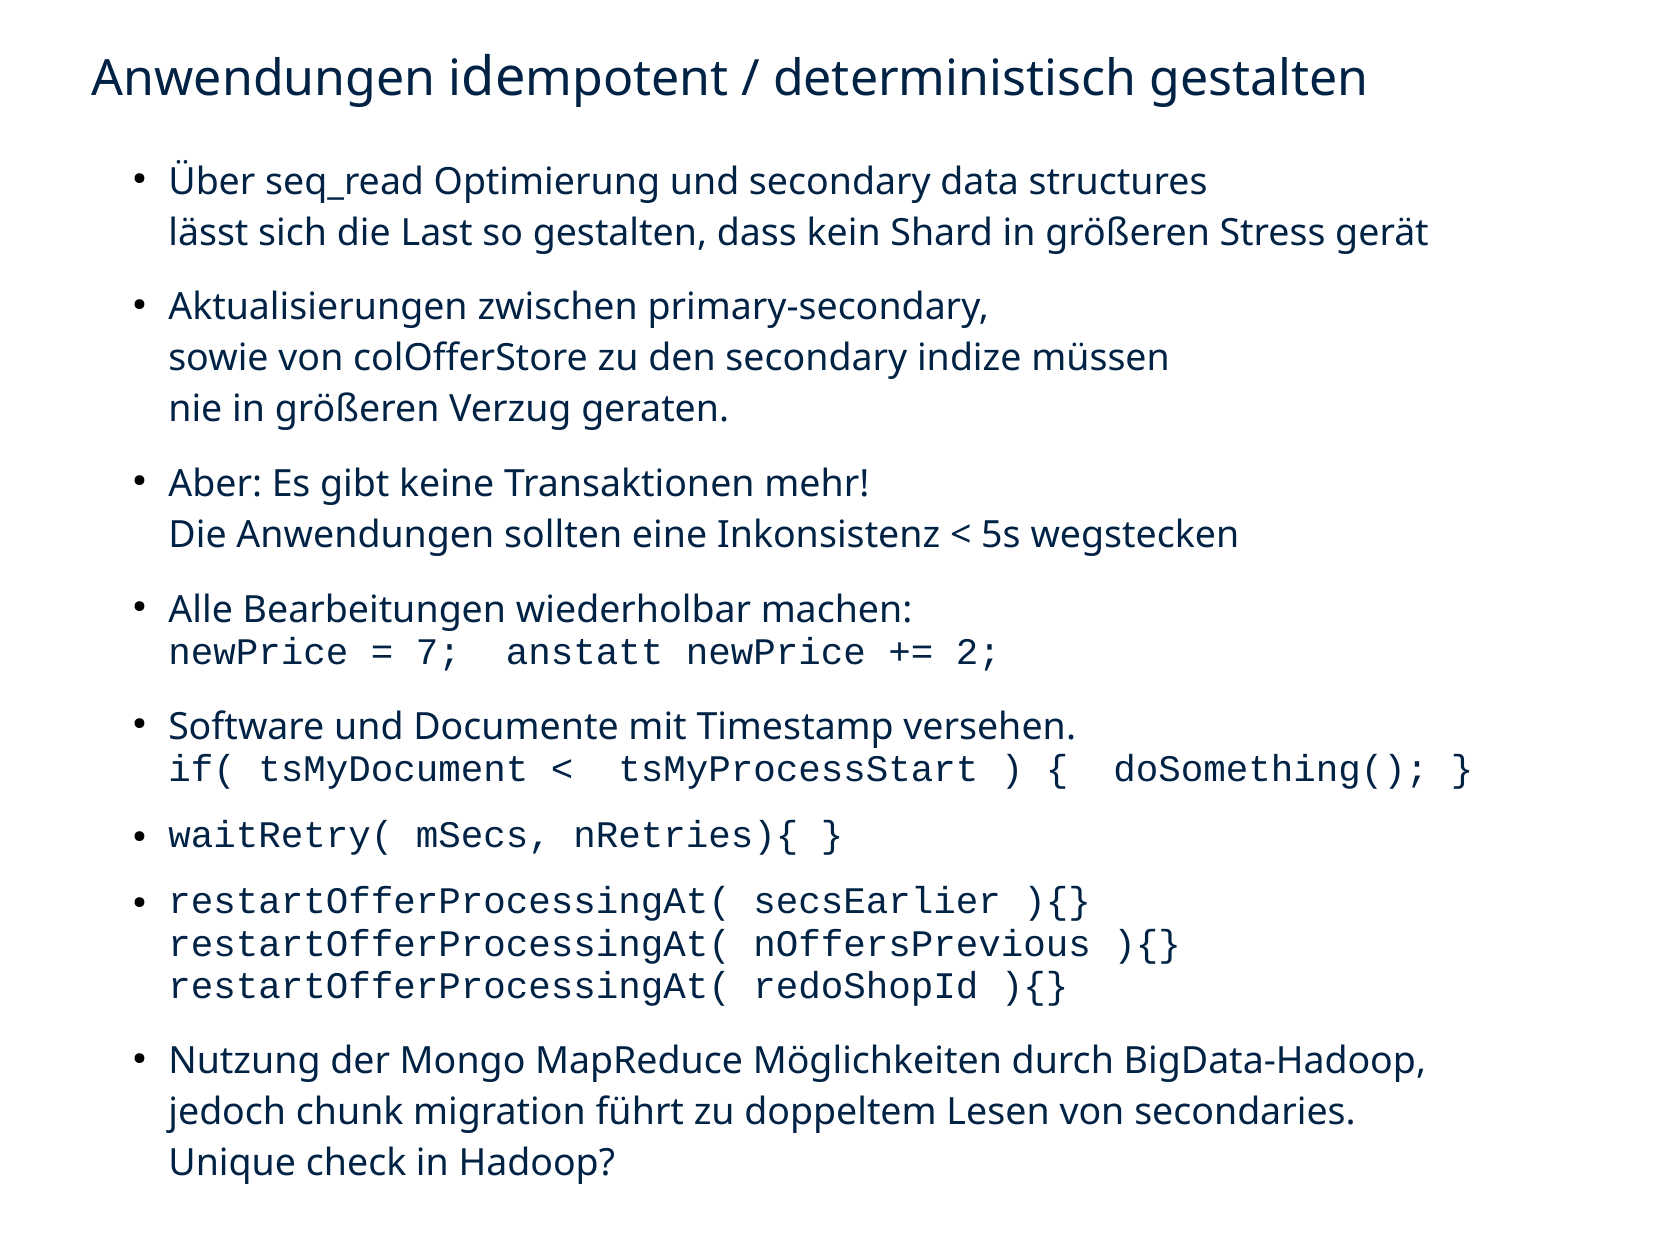

Anwendungen idempotent / deterministisch gestalten
Über seq_read Optimierung und secondary data structures
lässt sich die Last so gestalten, dass kein Shard in größeren Stress gerät
Aktualisierungen zwischen primary-secondary,
sowie von colOfferStore zu den secondary indize müssen
nie in größeren Verzug geraten.
Aber: Es gibt keine Transaktionen mehr!
Die Anwendungen sollten eine Inkonsistenz < 5s wegstecken
Alle Bearbeitungen wiederholbar machen:
newPrice = 7; anstatt newPrice += 2;
Software und Documente mit Timestamp versehen.
if( tsMyDocument < tsMyProcessStart ) { doSomething(); }
waitRetry( mSecs, nRetries){ }
restartOfferProcessingAt( secsEarlier ){}
restartOfferProcessingAt( nOffersPrevious ){}
restartOfferProcessingAt( redoShopId ){}
Nutzung der Mongo MapReduce Möglichkeiten durch BigData-Hadoop,
jedoch chunk migration führt zu doppeltem Lesen von secondaries.
Unique check in Hadoop?